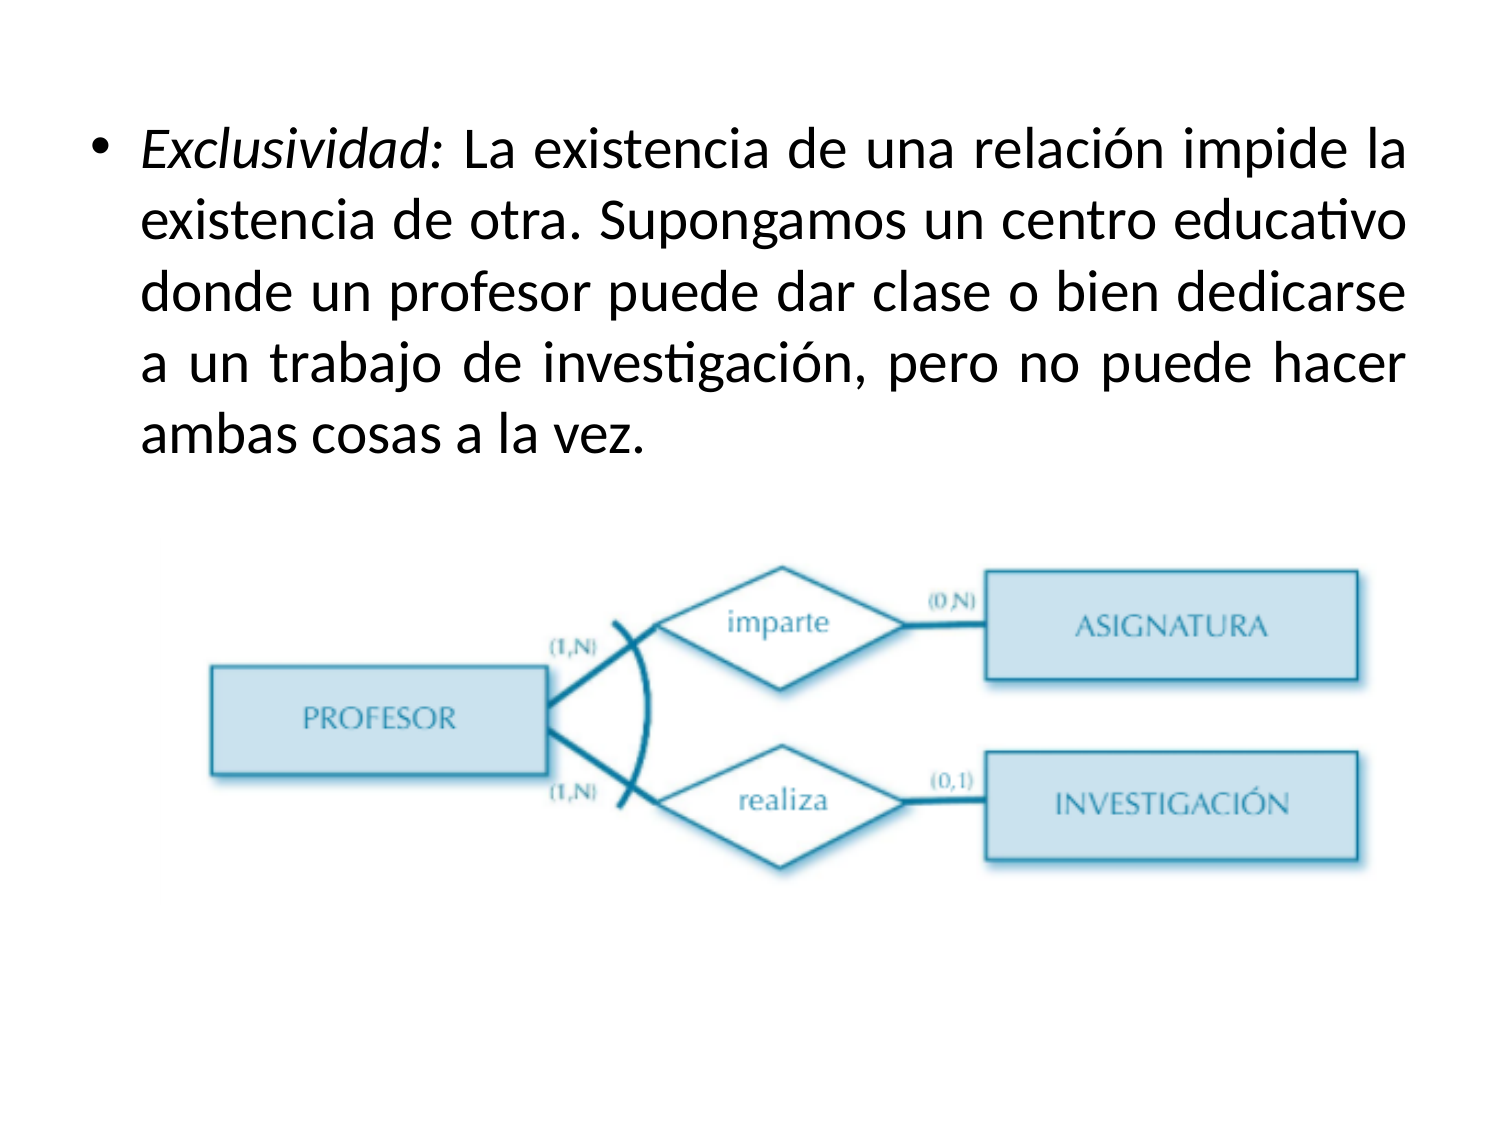

# Exclusividad: La existencia de una relación impide la existencia de otra. Supongamos un centro educativo donde un profesor puede dar clase o bien dedicarse a un trabajo de investigación, pero no puede hacer ambas cosas a la vez.